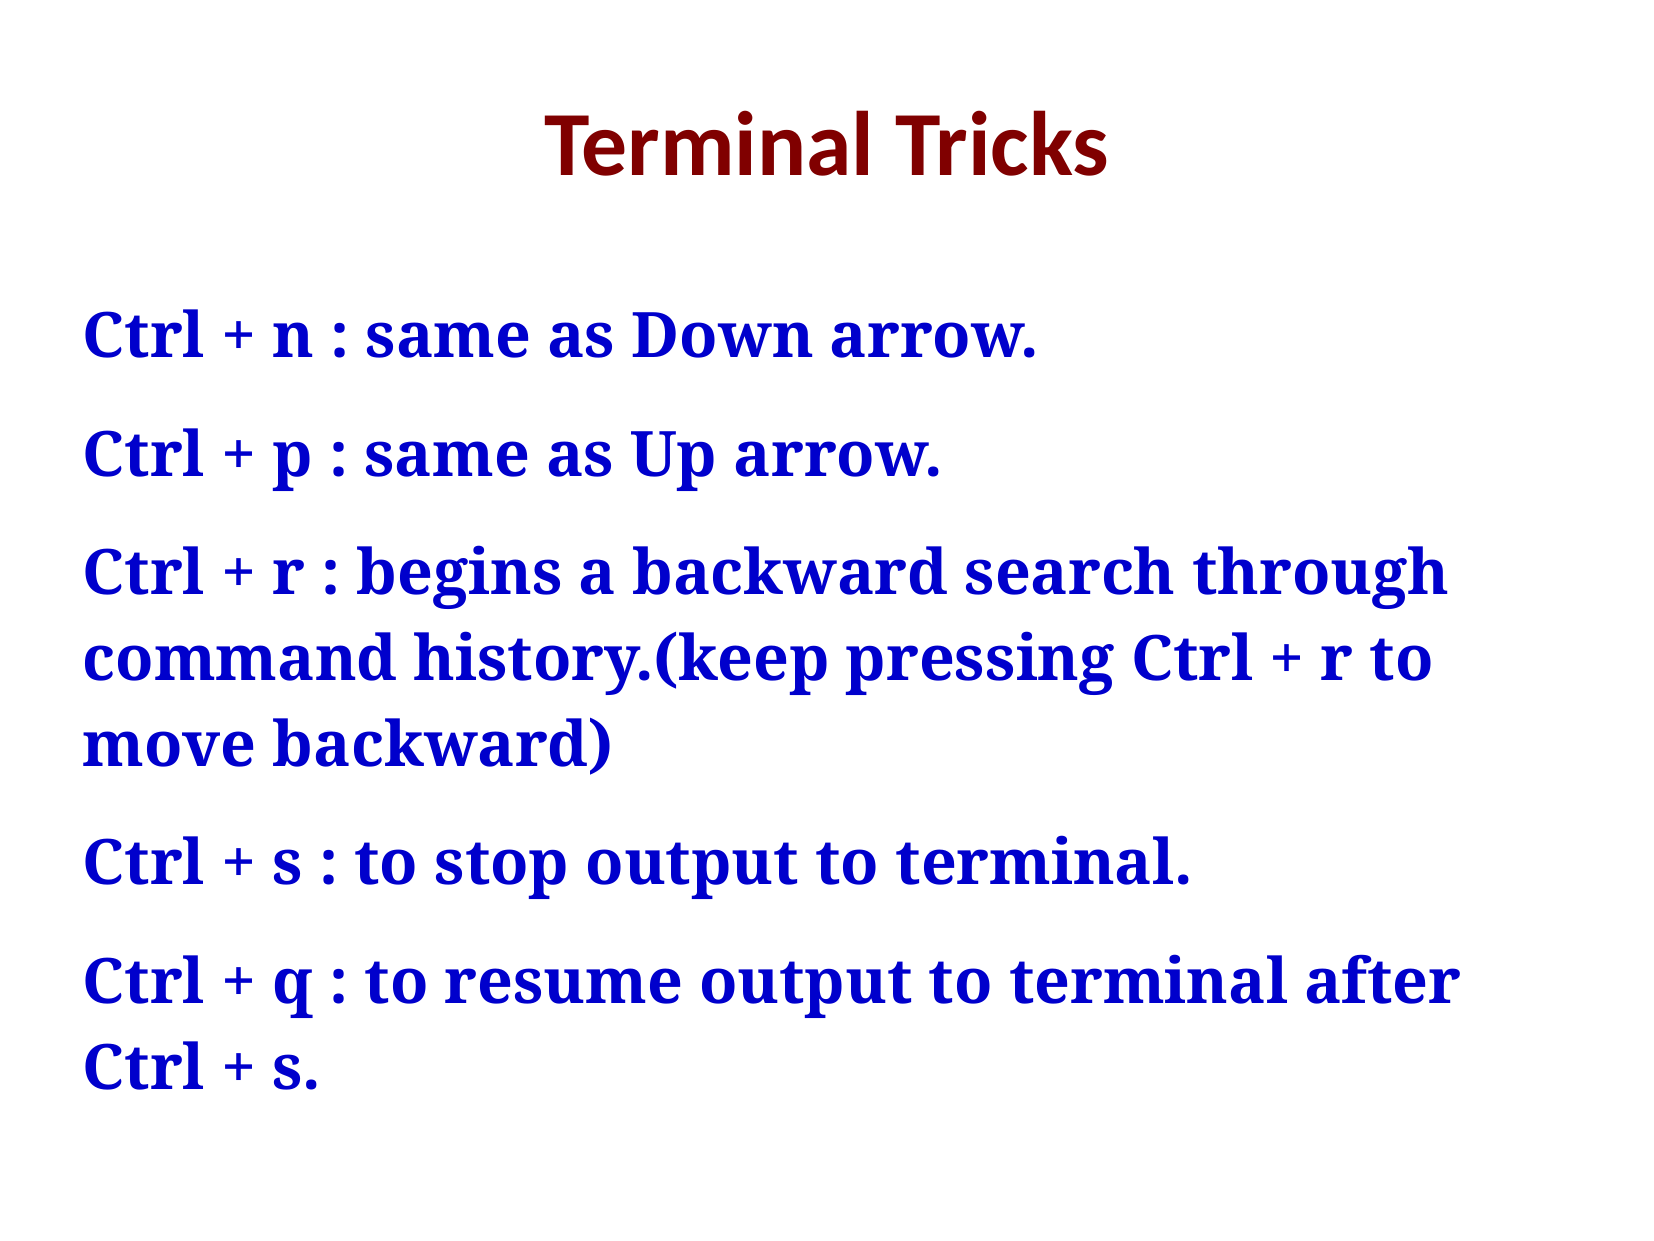

# Terminal Tricks
Ctrl + n : same as Down arrow.
Ctrl + p : same as Up arrow.
Ctrl + r : begins a backward search through command history.(keep pressing Ctrl + r to move backward)
Ctrl + s : to stop output to terminal.
Ctrl + q : to resume output to terminal after Ctrl + s.